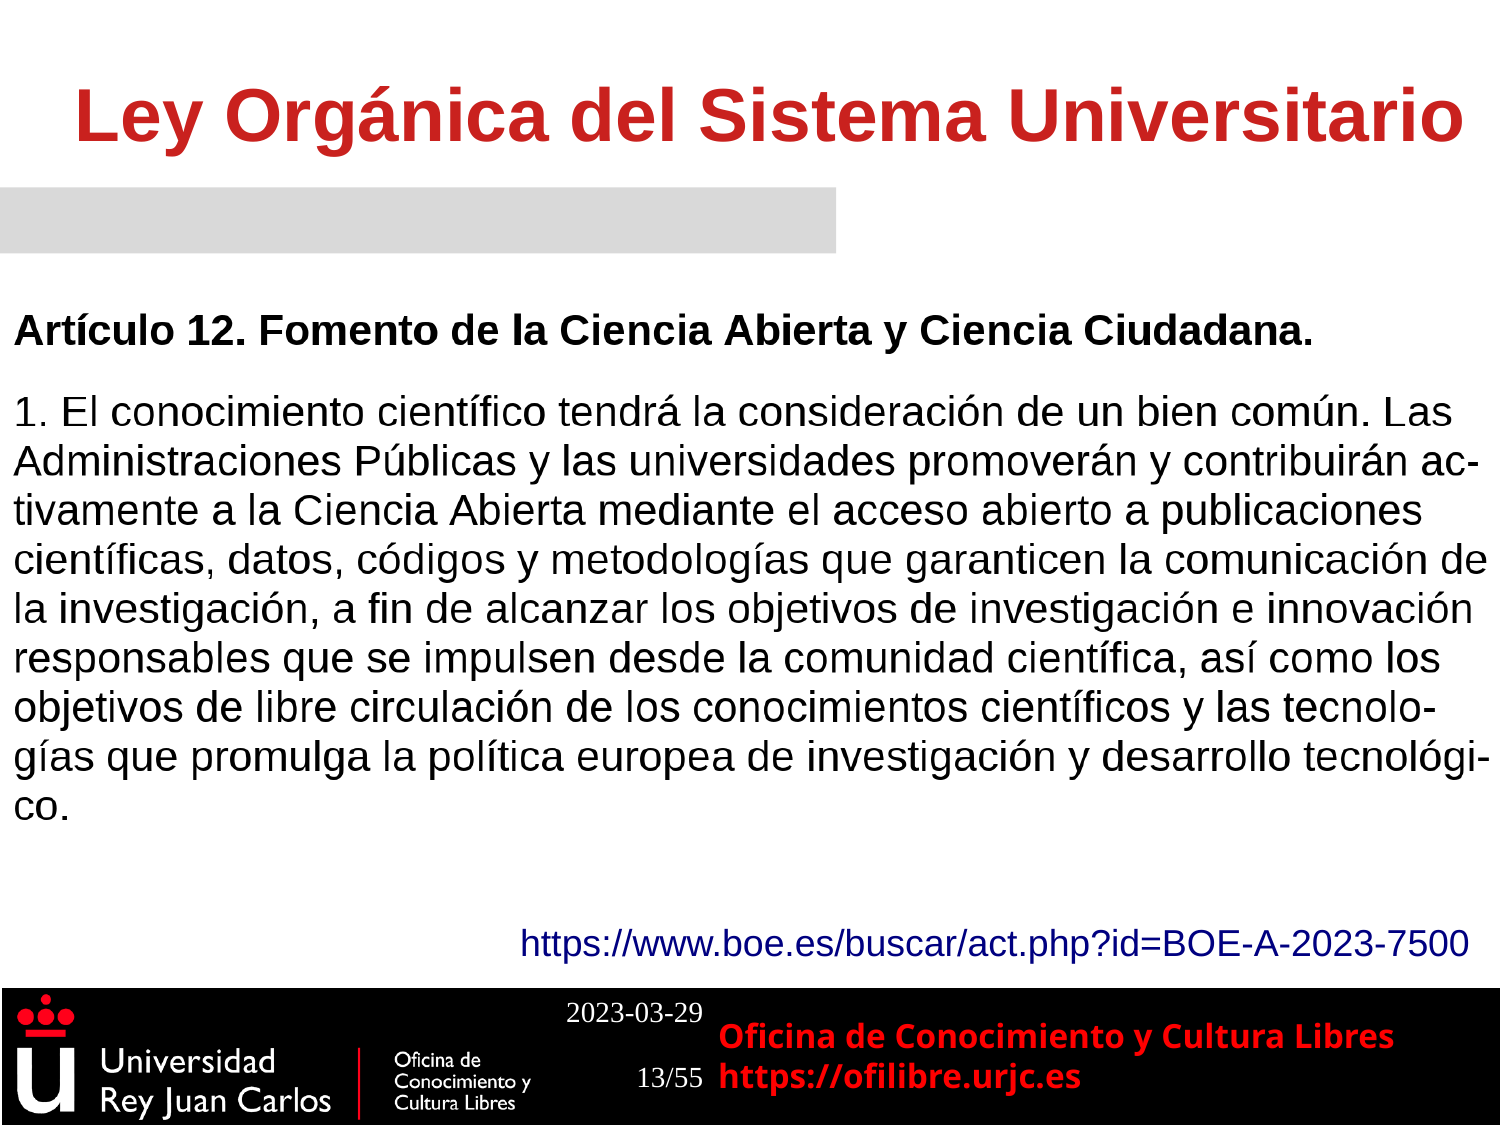

#
Ley Orgánica del Sistema Universitario
https://www.boe.es/buscar/act.php?id=BOE-A-2023-7500